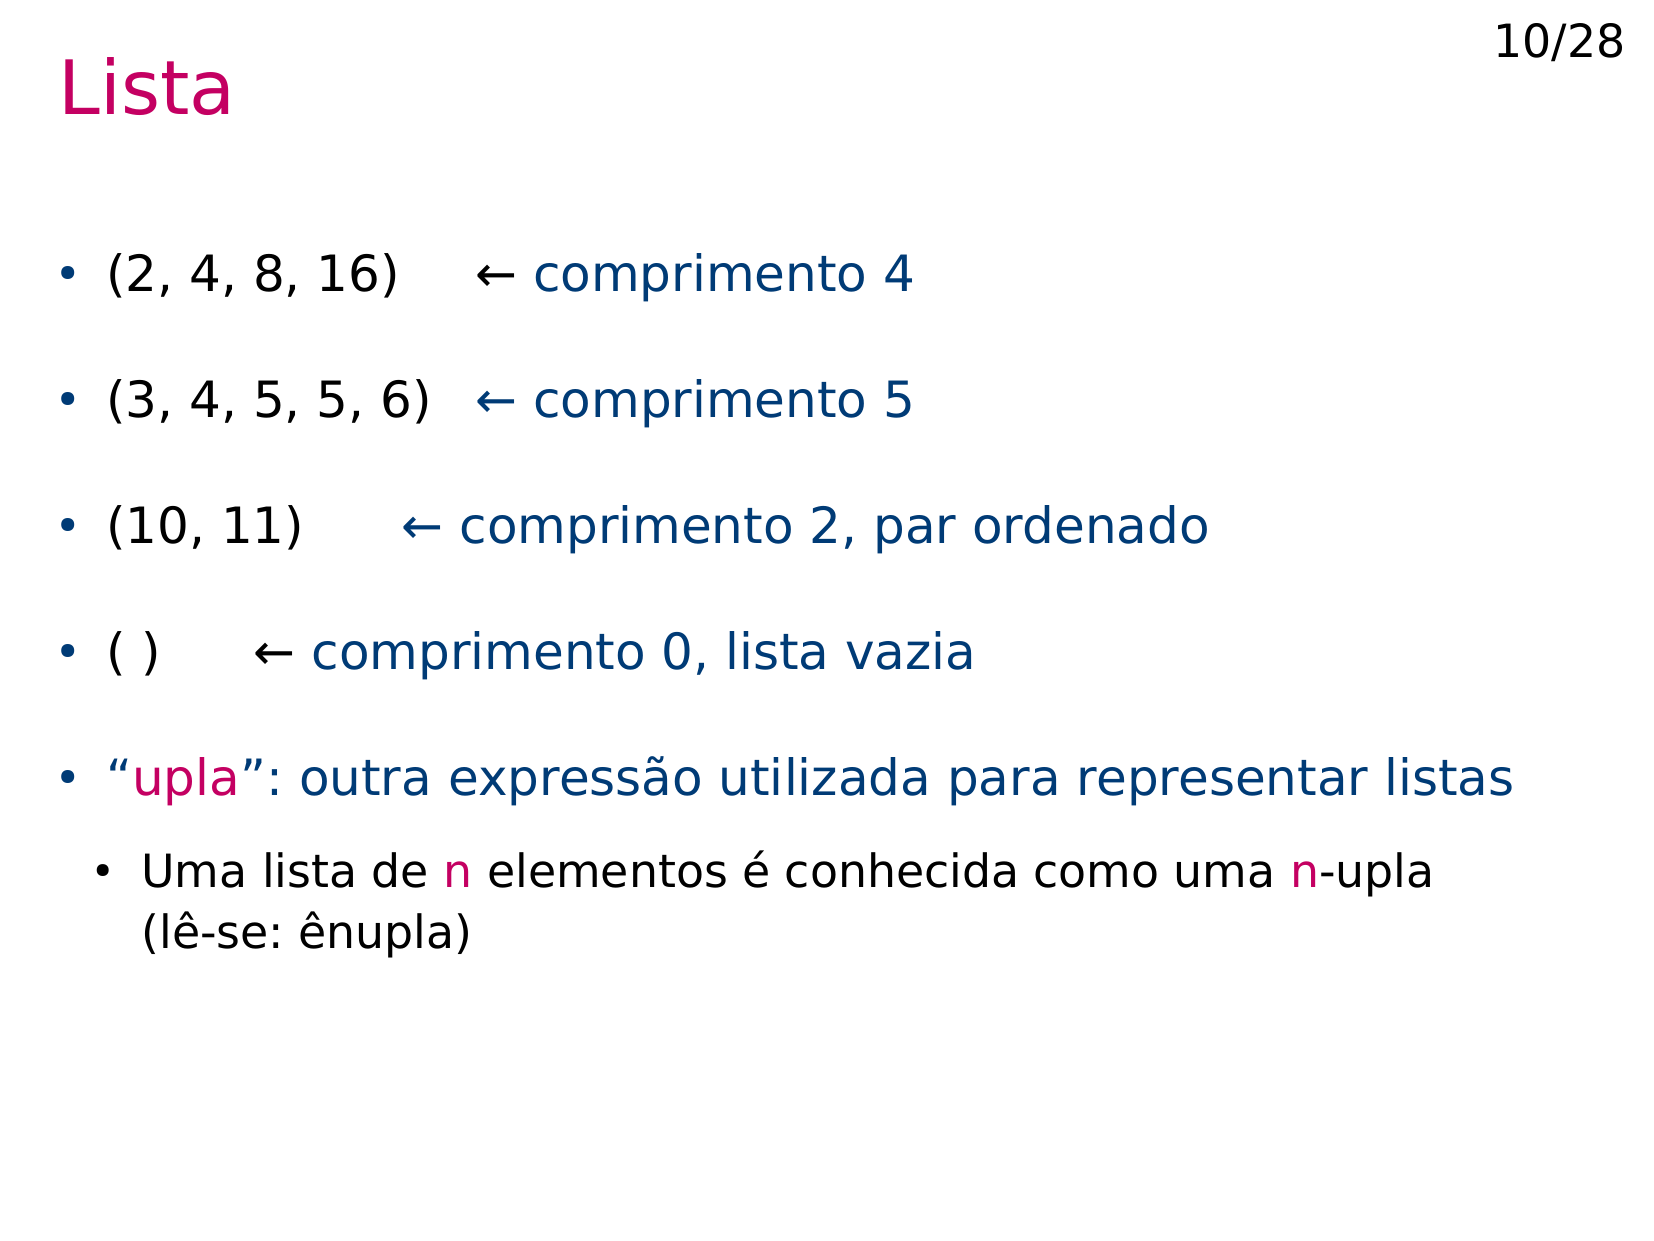

10
# Lista
(2, 4, 8, 16)		← comprimento 4
(3, 4, 5, 5, 6)	← comprimento 5
(10, 11)		← comprimento 2, par ordenado
( )		← comprimento 0, lista vazia
“upla”: outra expressão utilizada para representar listas
Uma lista de n elementos é conhecida como uma n-upla
(lê-se: ênupla)